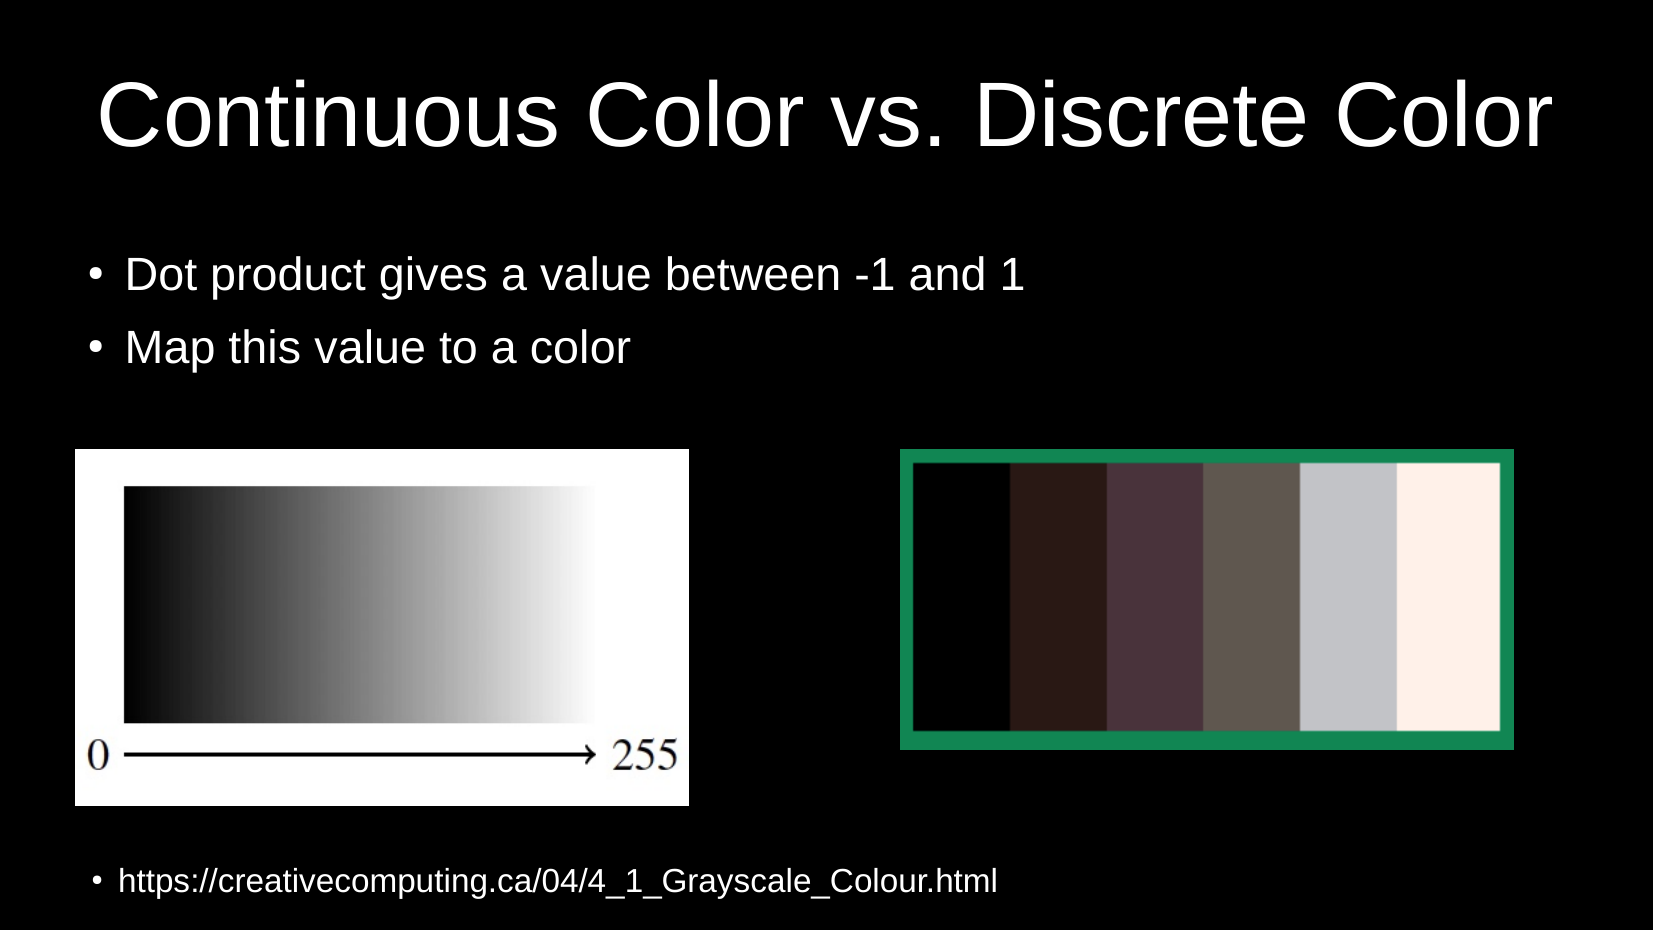

# Continuous Color vs. Discrete Color
Dot product gives a value between -1 and 1
Map this value to a color
https://creativecomputing.ca/04/4_1_Grayscale_Colour.html